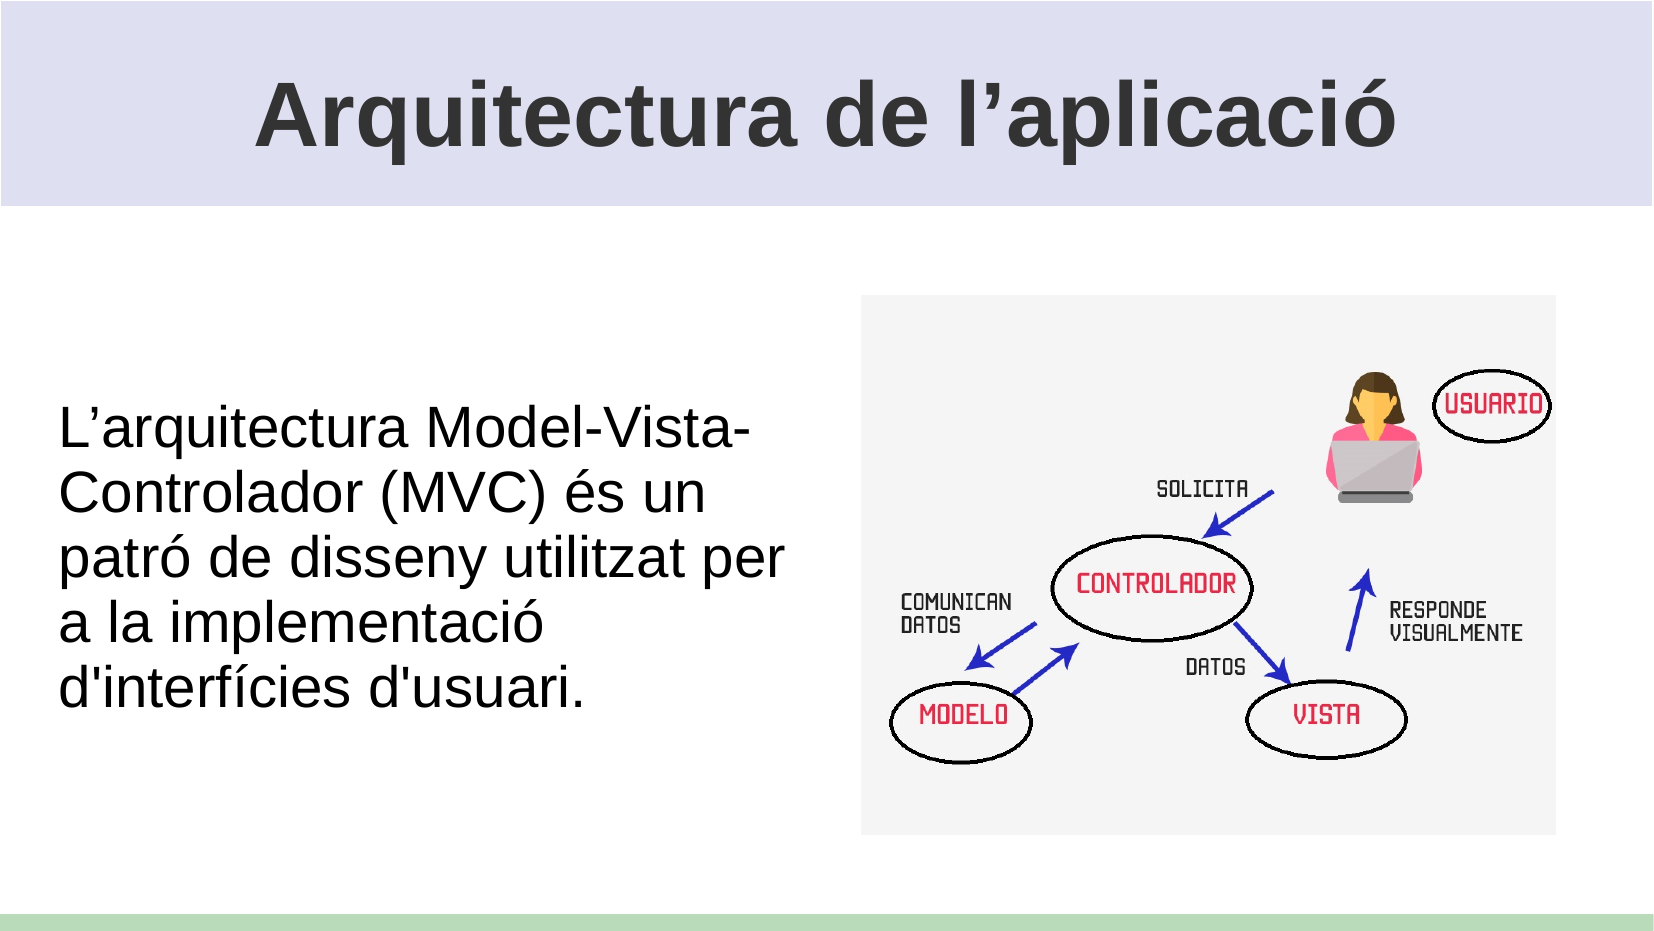

# Arquitectura de l’aplicació
L’arquitectura Model-Vista-Controlador (MVC) és un patró de disseny utilitzat per a la implementació d'interfícies d'usuari.